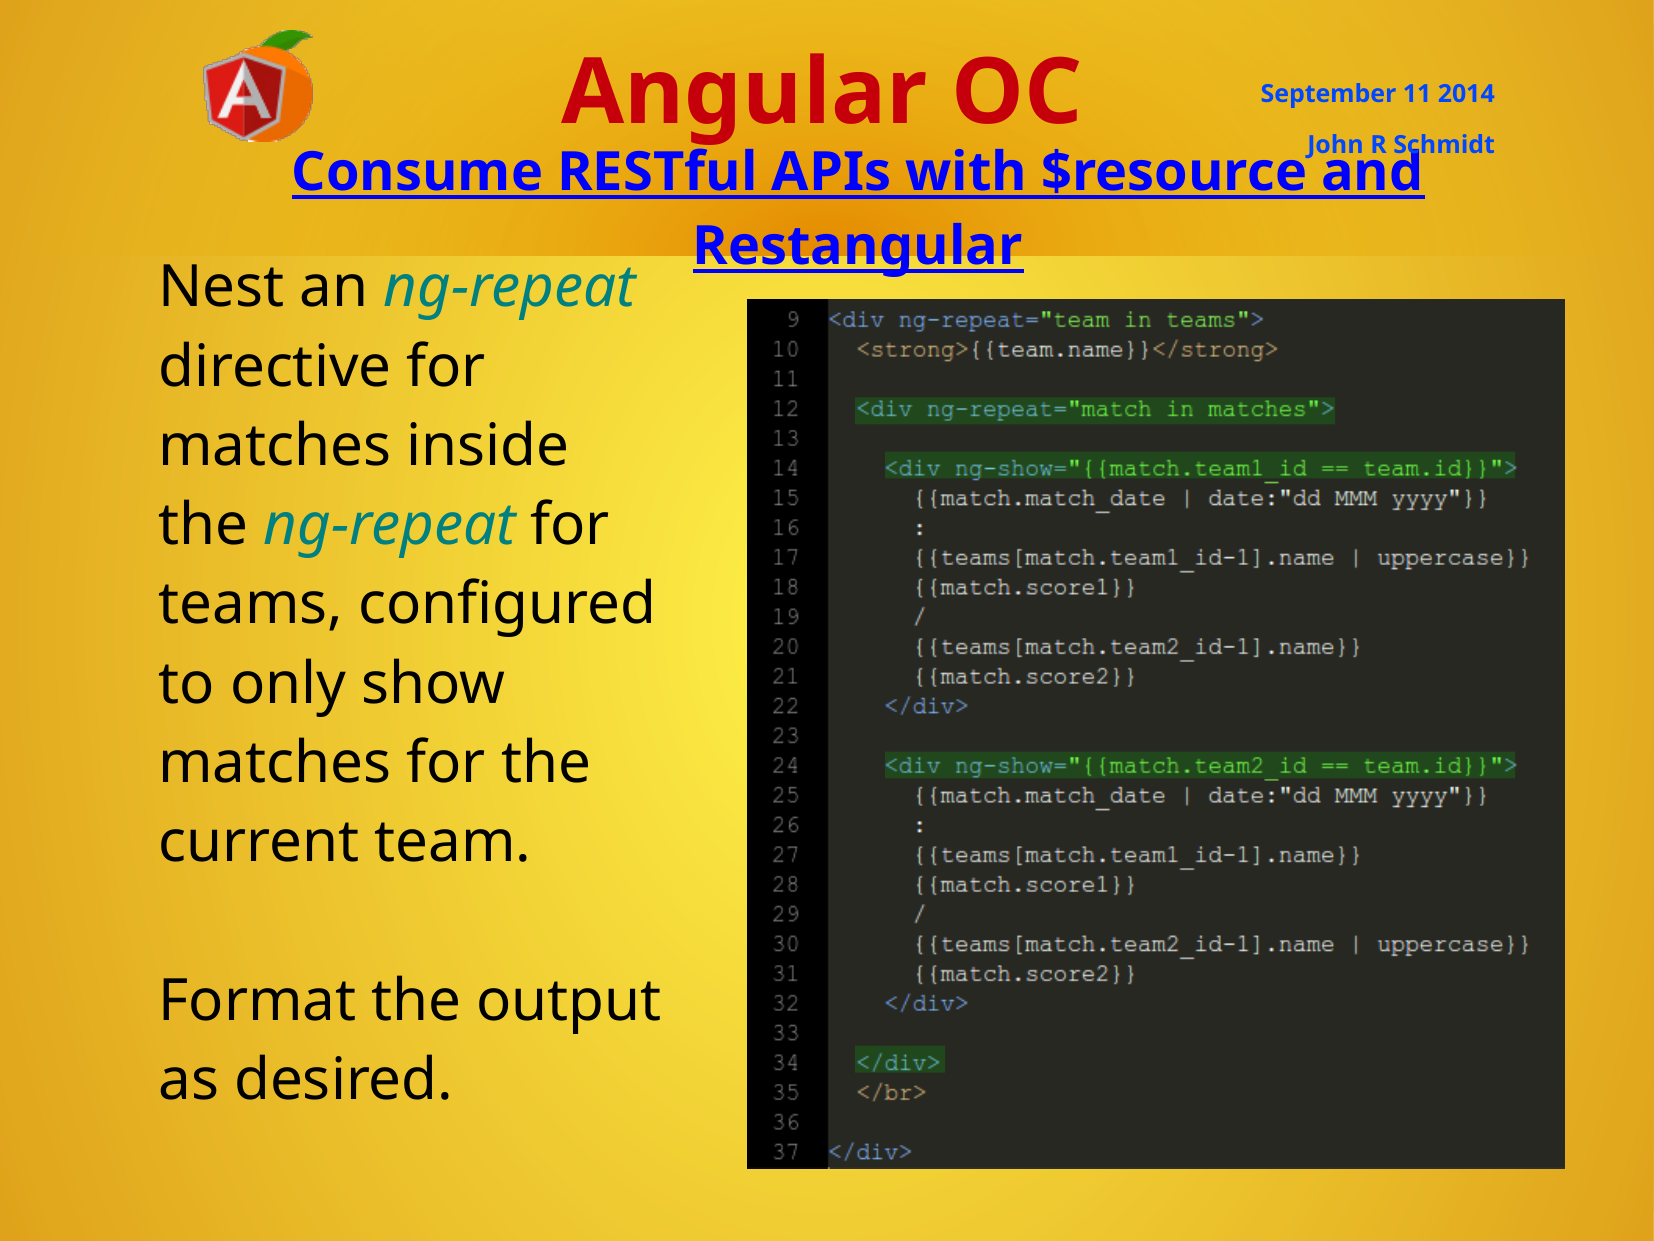

# Angular OC
September 11 2014
John R Schmidt
Consume RESTful APIs with $resource and Restangular
Nest an ng-repeat directive for matches inside the ng-repeat for teams, configured to only show matches for the current team.
Format the output as desired.